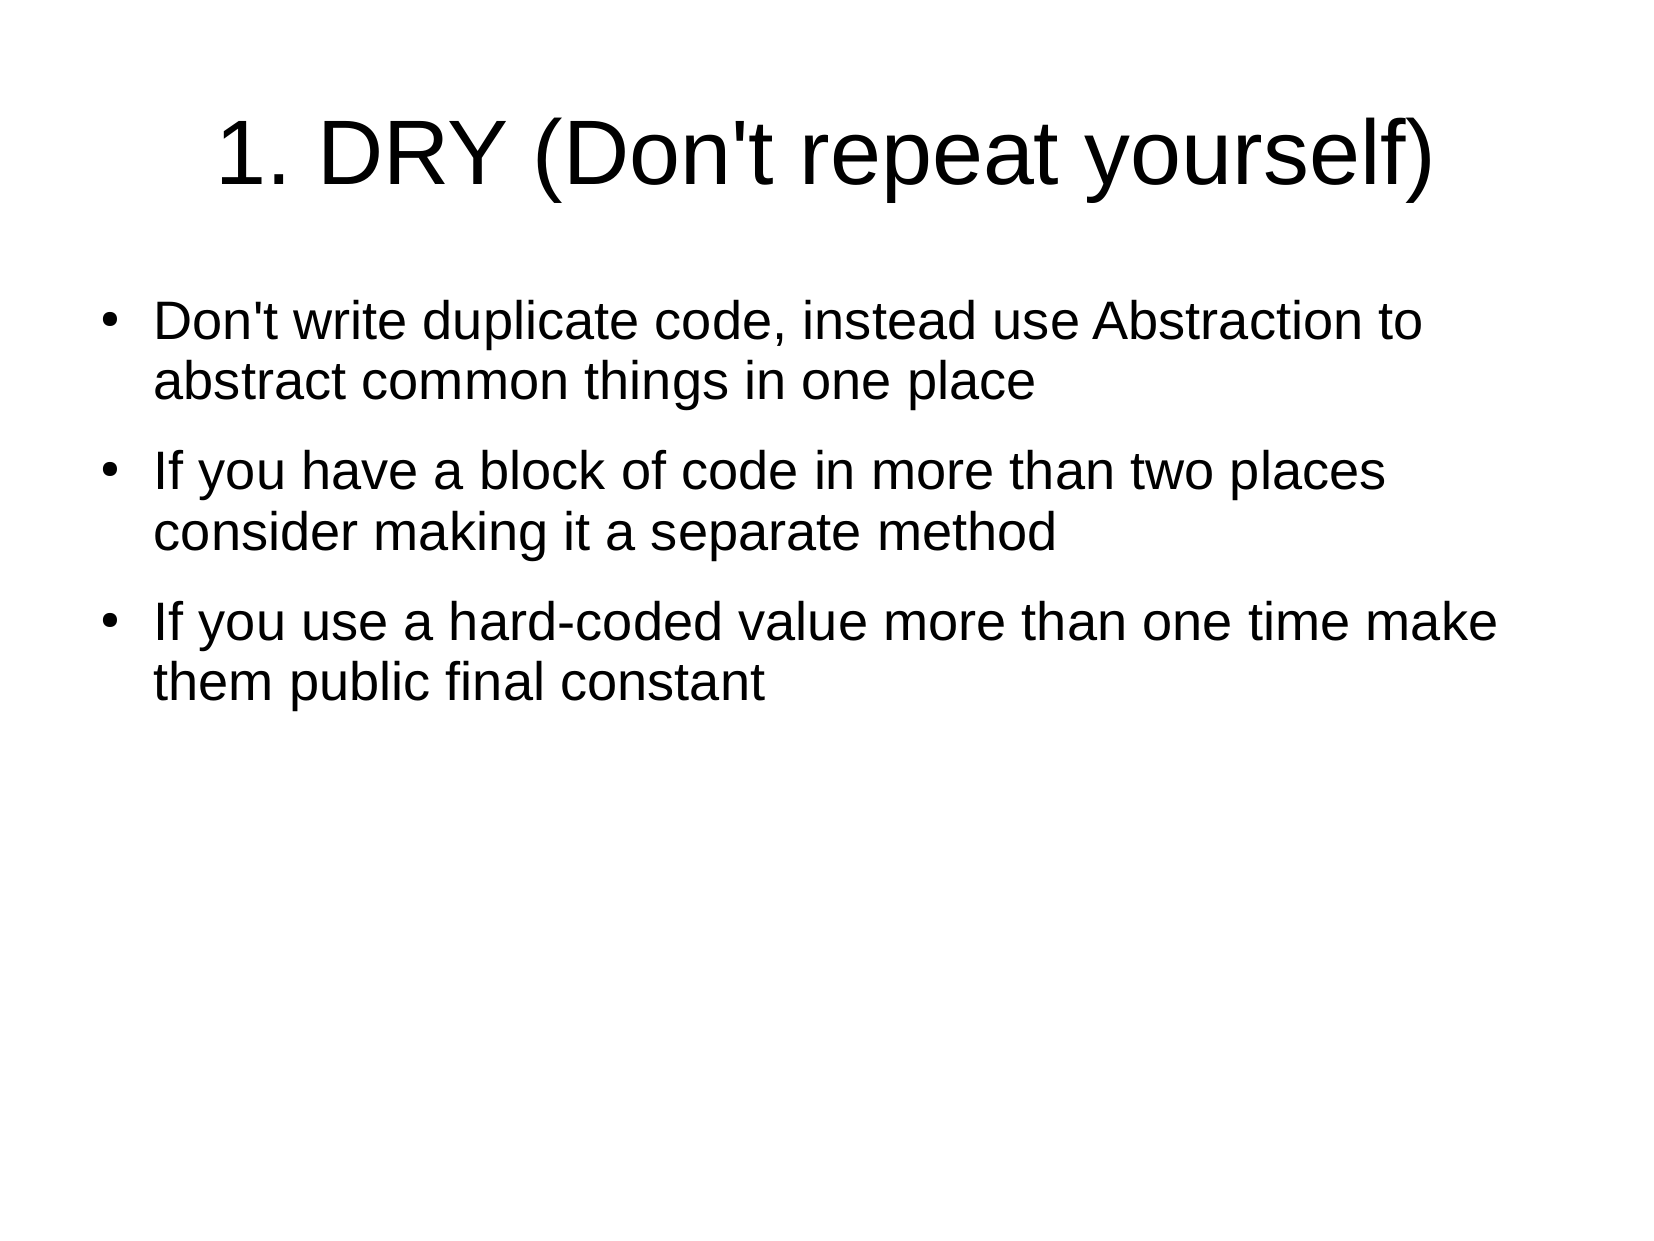

# 1. DRY (Don't repeat yourself)
Don't write duplicate code, instead use Abstraction to abstract common things in one place
If you have a block of code in more than two places consider making it a separate method
If you use a hard-coded value more than one time make them public final constant